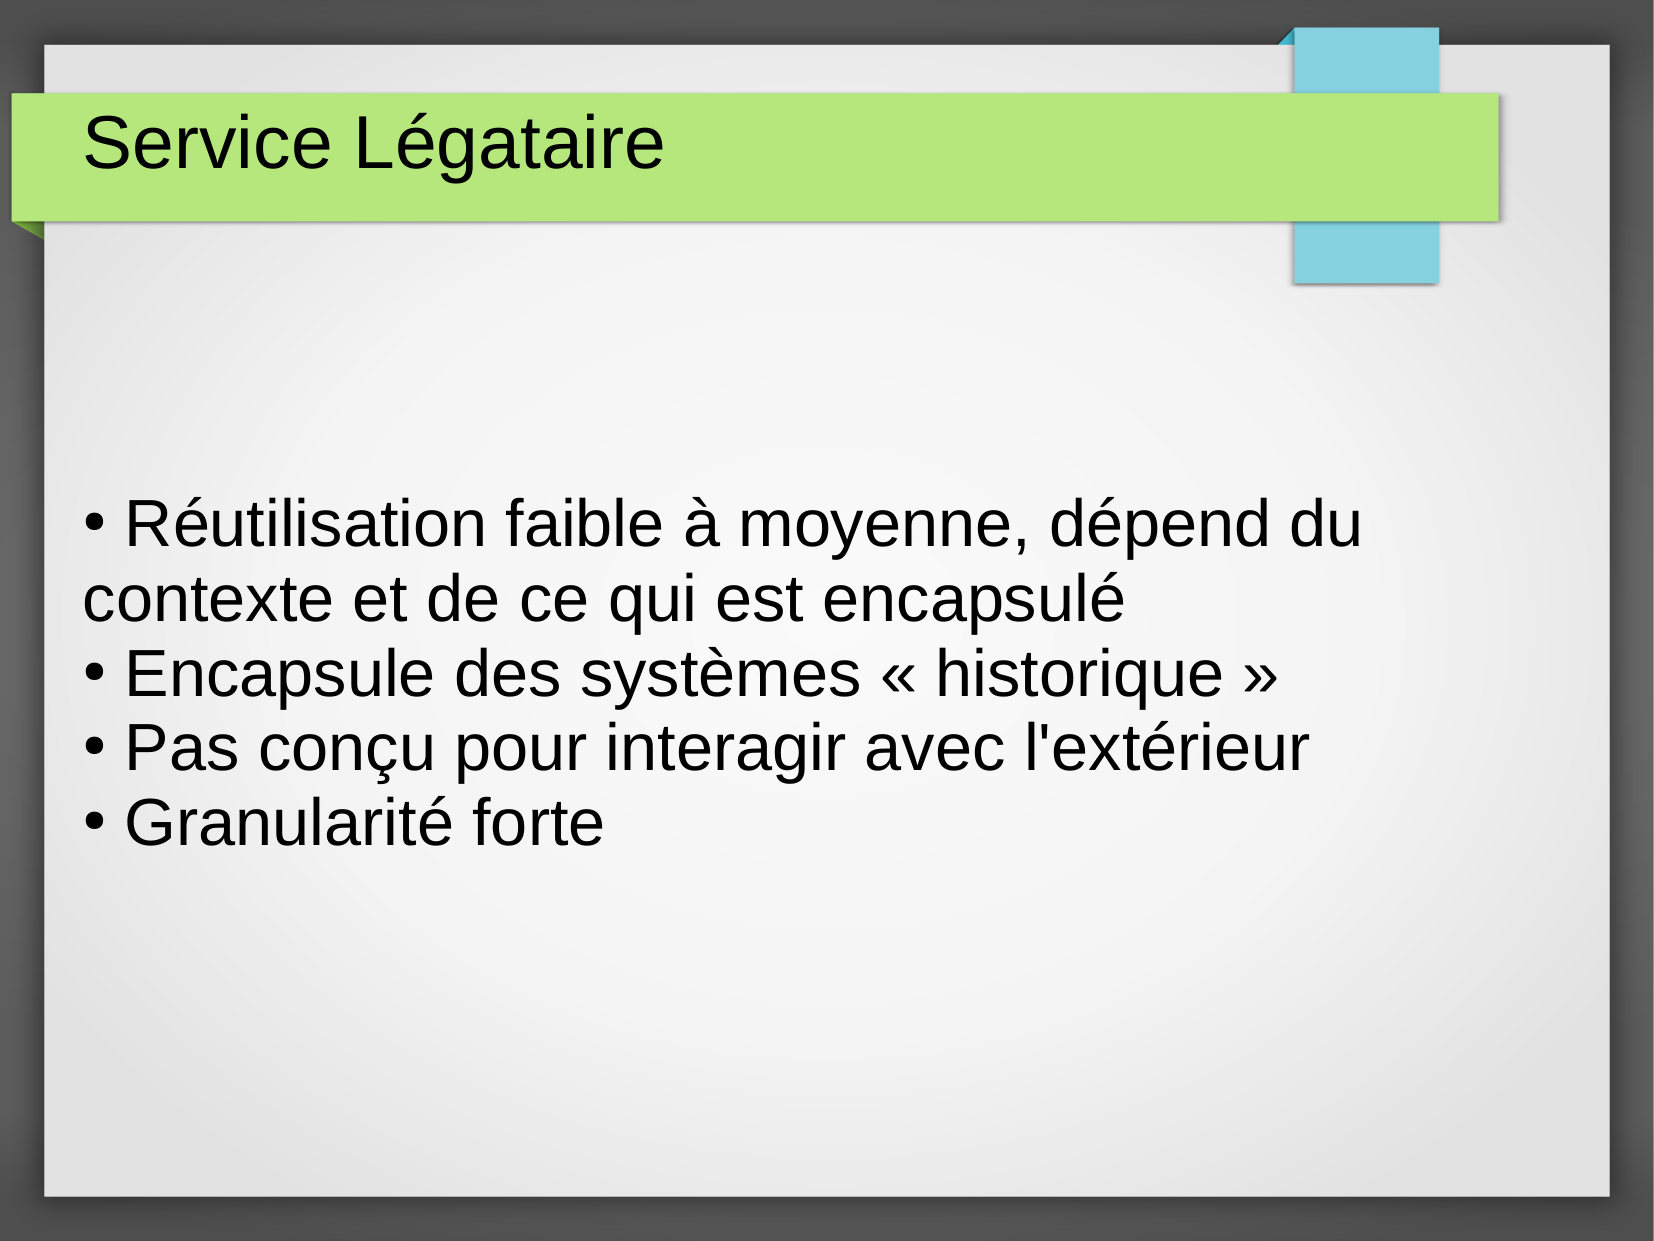

# Service Légataire
 Réutilisation faible à moyenne, dépend du contexte et de ce qui est encapsulé
 Encapsule des systèmes « historique »
 Pas conçu pour interagir avec l'extérieur
 Granularité forte